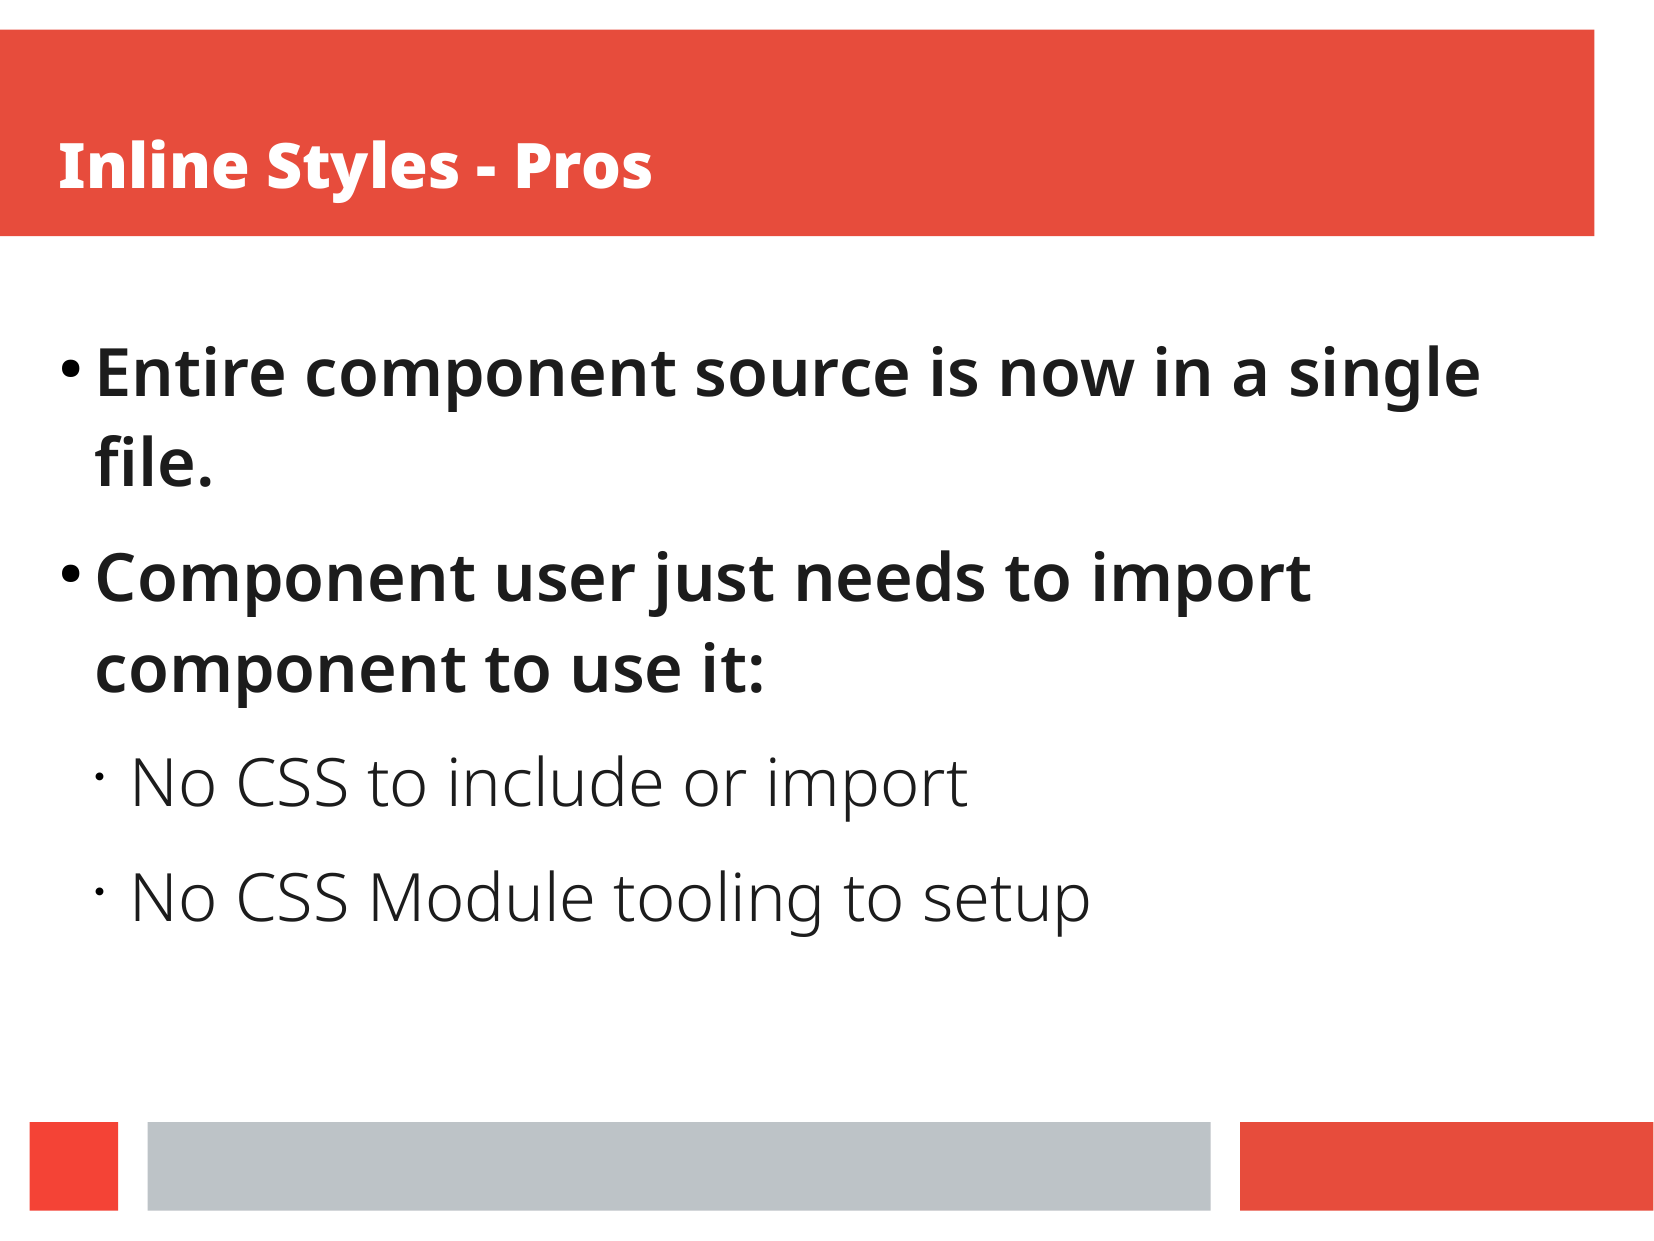

# Inline Styles - Pros
Entire component source is now in a single file.
Component user just needs to import component to use it:
No CSS to include or import
No CSS Module tooling to setup